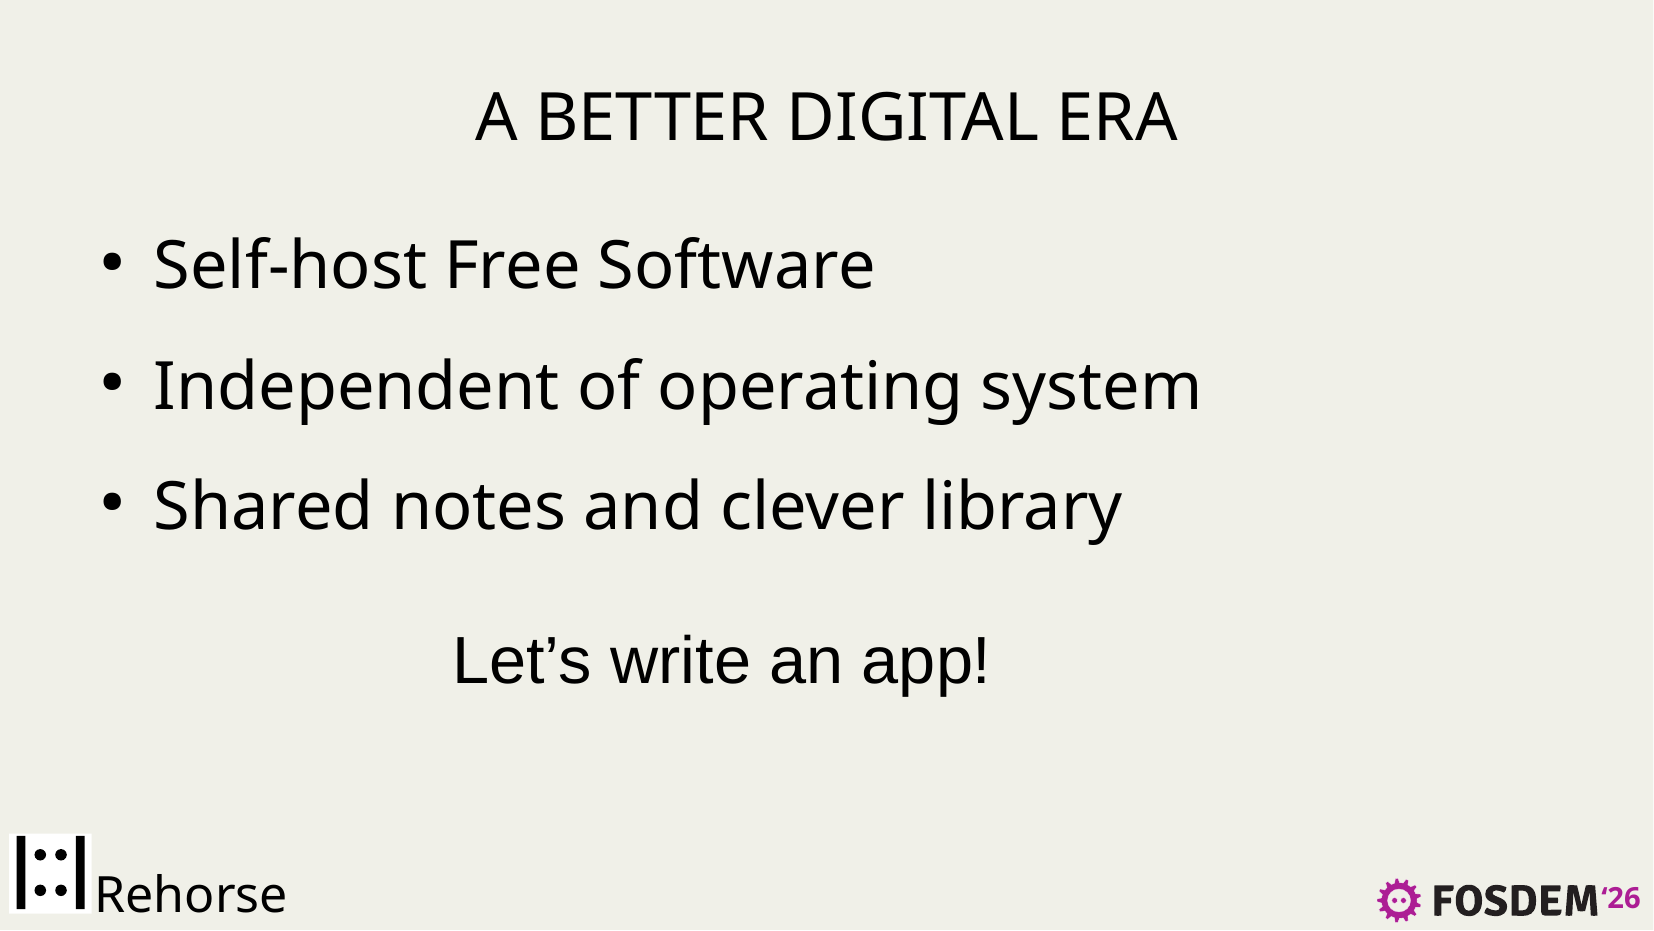

# A Better DIGItal Era
Self-host Free Software
Independent of operating system
Shared notes and clever library
Let’s write an app!